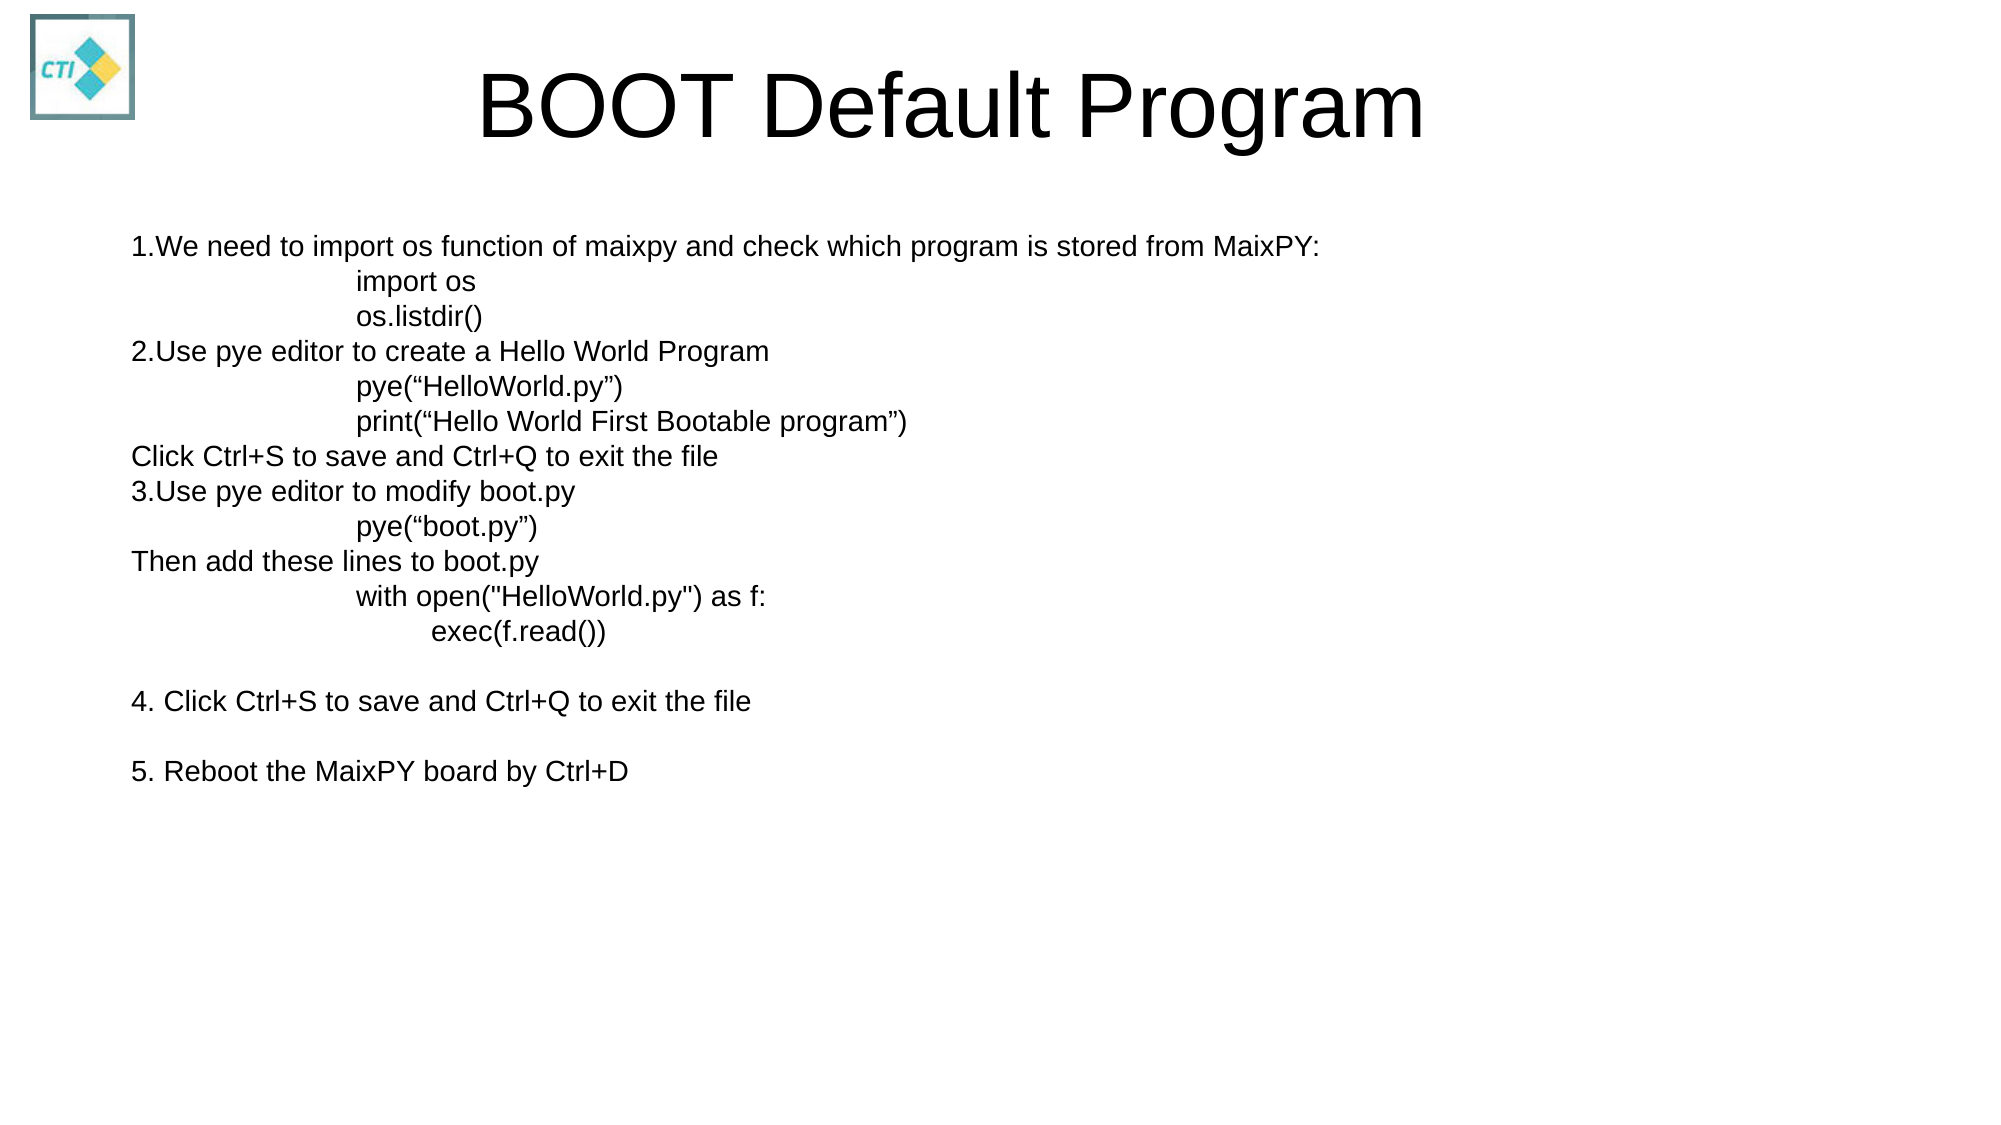

BOOT Default Program
1.We need to import os function of maixpy and check which program is stored from MaixPY:
import os
os.listdir()
2.Use pye editor to create a Hello World Program
pye(“HelloWorld.py”)
print(“Hello World First Bootable program”)
Click Ctrl+S to save and Ctrl+Q to exit the file
3.Use pye editor to modify boot.py
			pye(“boot.py”)
Then add these lines to boot.py
			with open("HelloWorld.py") as f:
				exec(f.read())
4. Click Ctrl+S to save and Ctrl+Q to exit the file
5. Reboot the MaixPY board by Ctrl+D